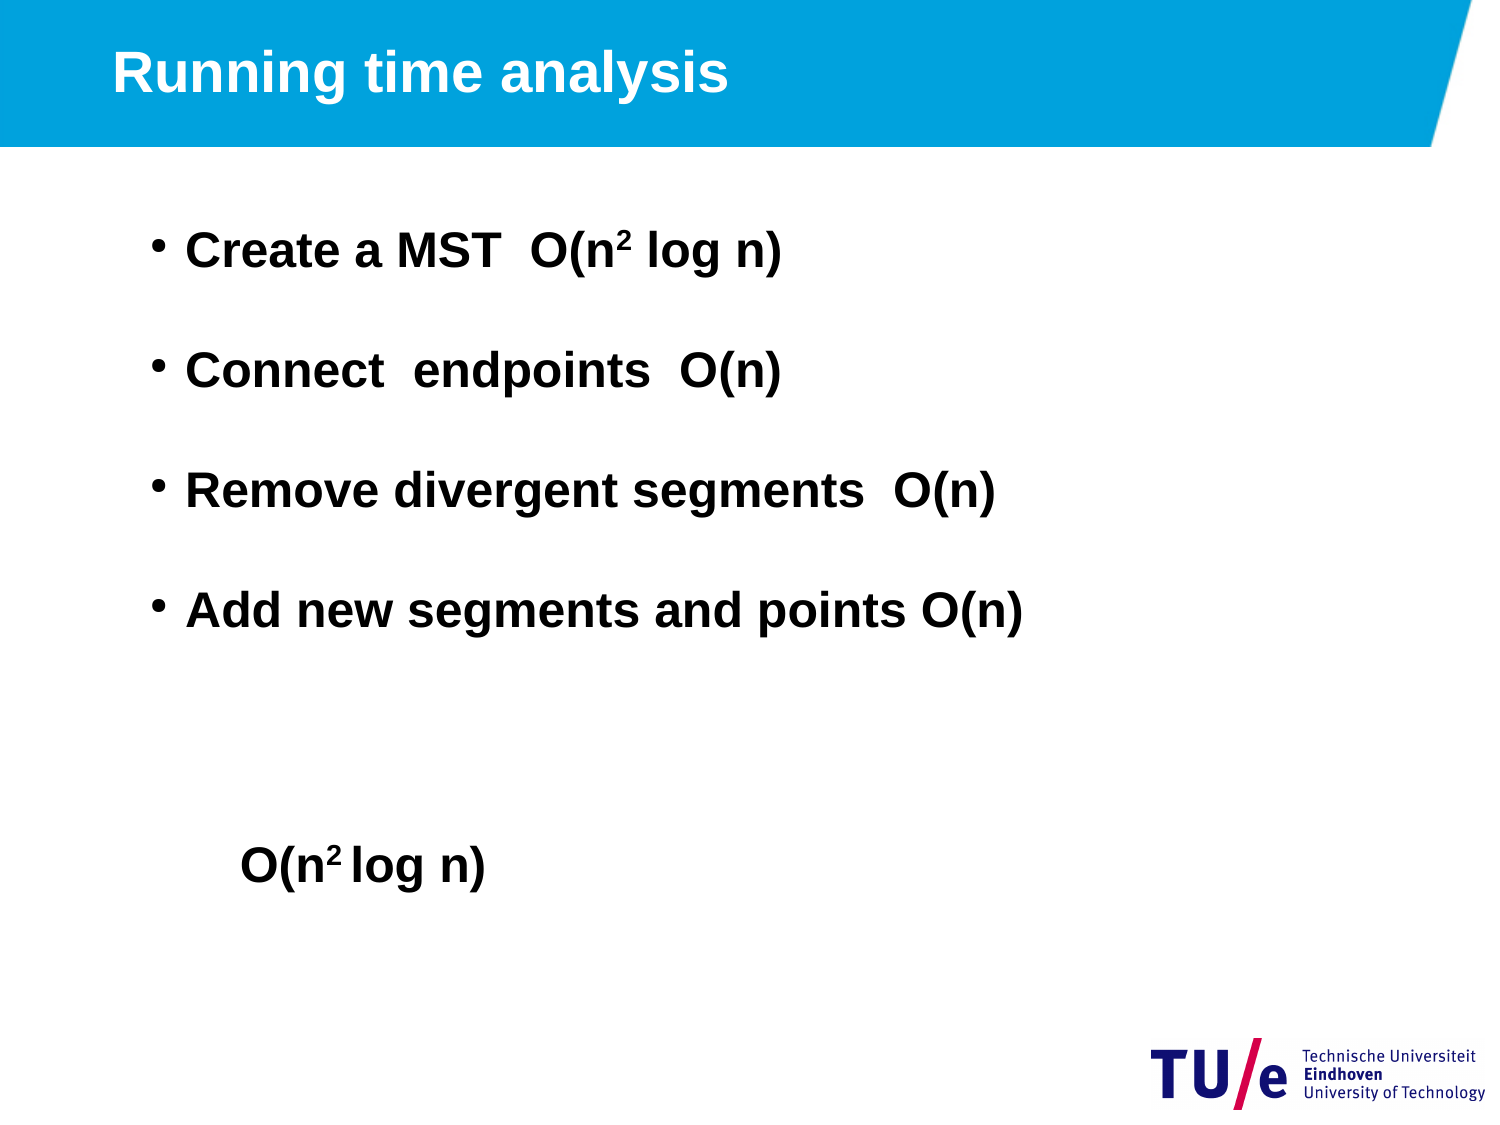

Running time analysis
Create a MST O(n2 log n)
Connect endpoints O(n)
Remove divergent segments O(n)
Add new segments and points O(n)
O(n2 log n)